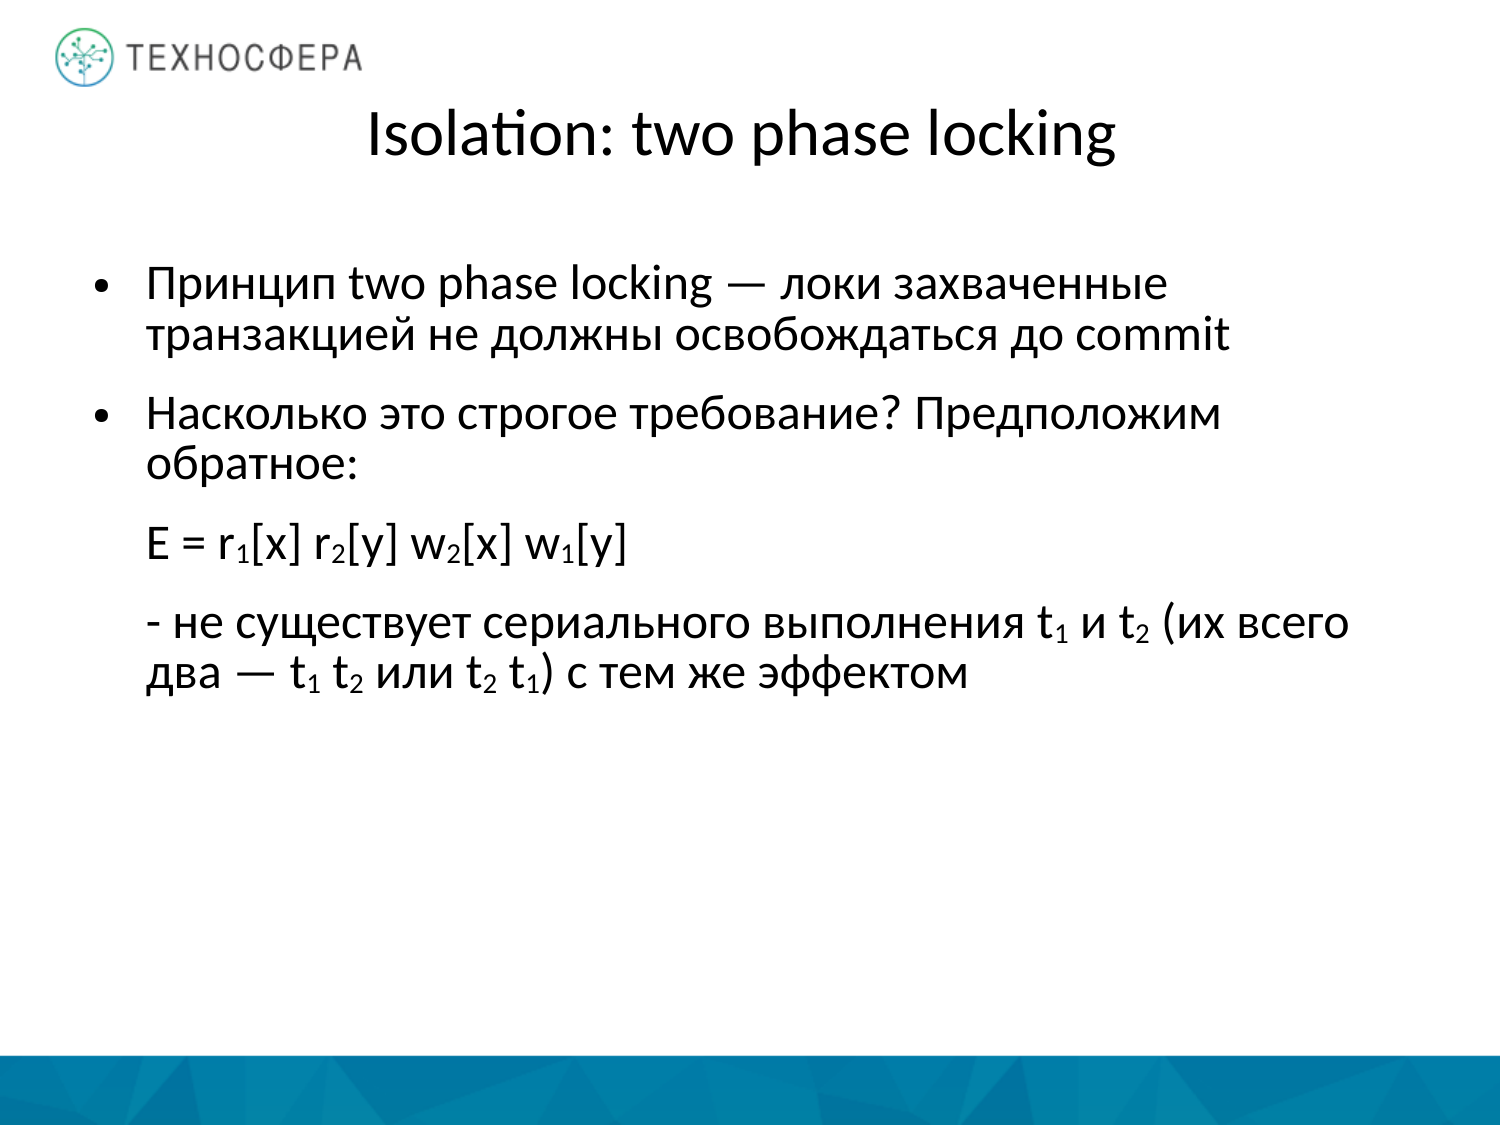

# Isolation: two phase locking
Принцип two phase locking — локи захваченные транзакцией не должны освобождаться до commit
Насколько это строгое требование? Предположим обратное:
E = r1[x] r2[y] w2[x] w1[y]
- не существует сериального выполнения t1 и t2 (их всего два — t1 t2 или t2 t1) с тем же эффектом